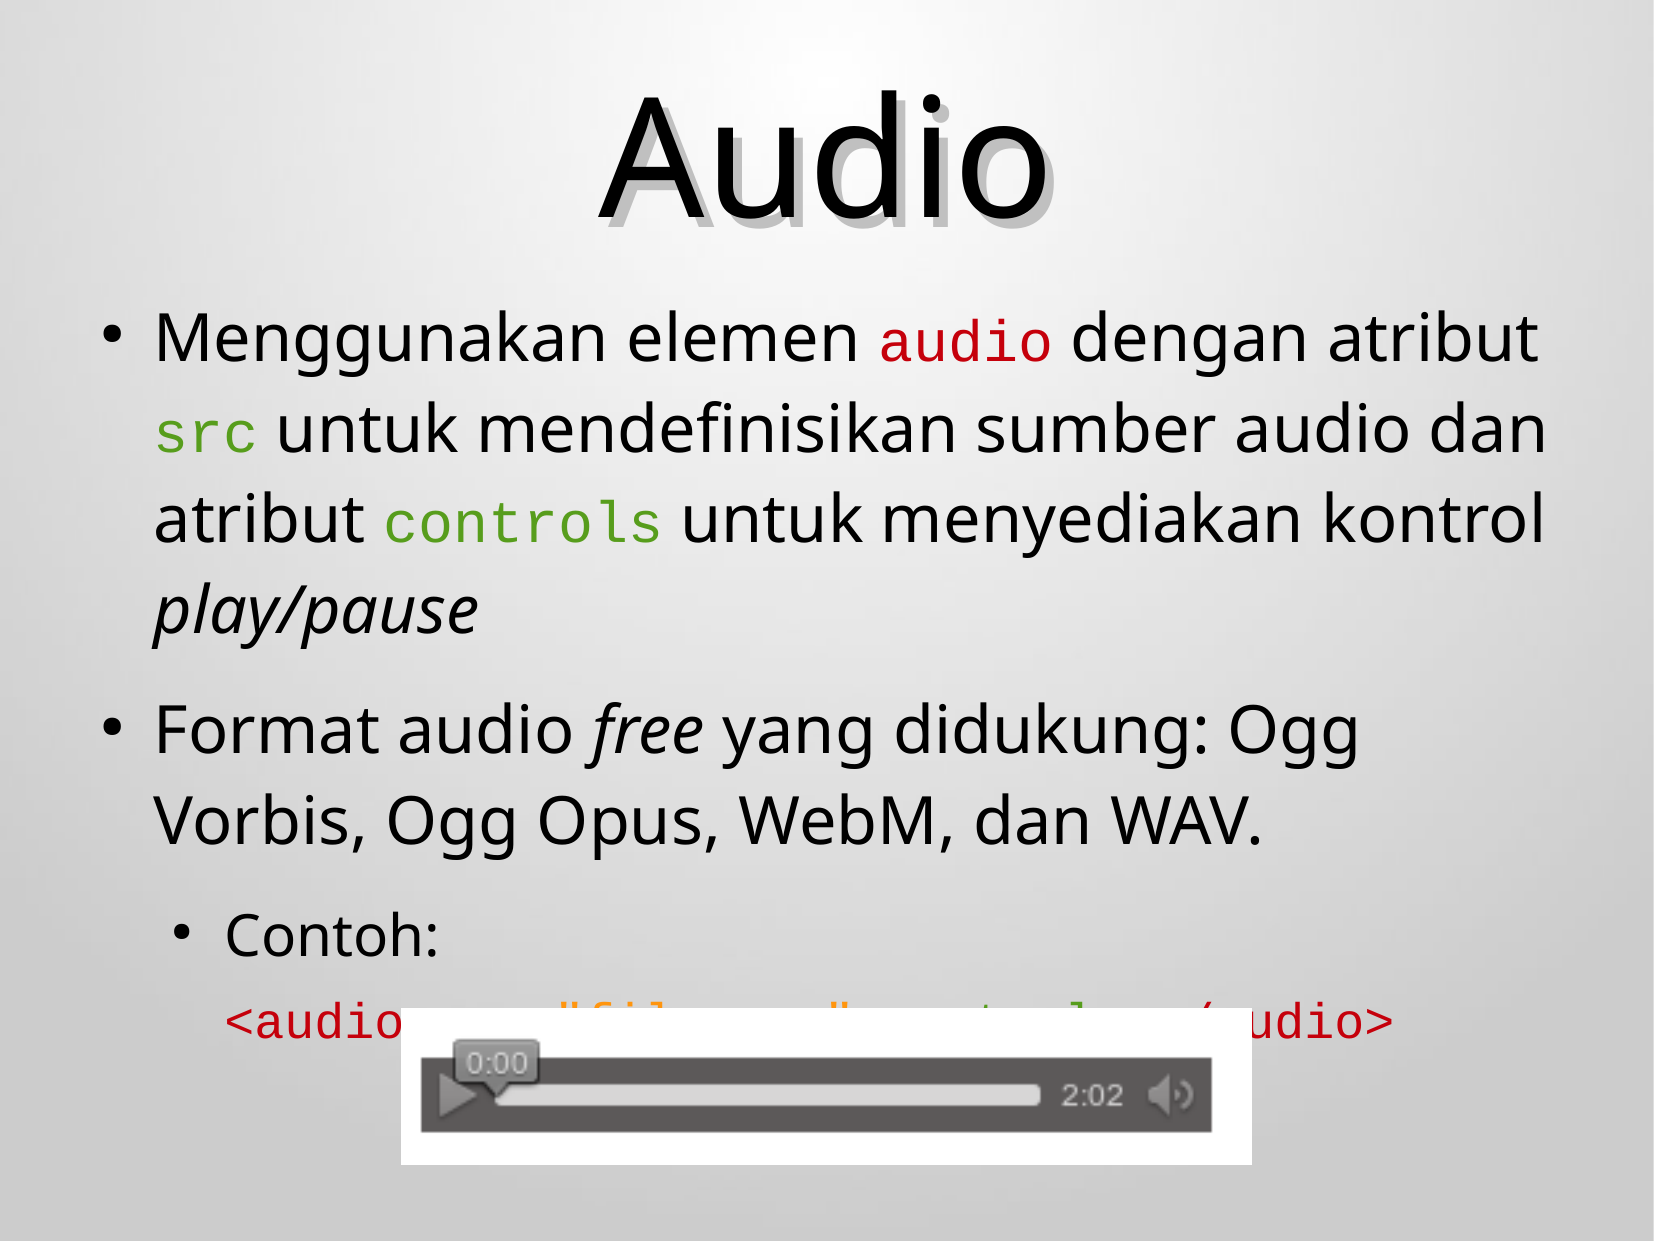

# Audio
Menggunakan elemen audio dengan atribut src untuk mendefinisikan sumber audio dan atribut controls untuk menyediakan kontrol play/pause
Format audio free yang didukung: Ogg Vorbis, Ogg Opus, WebM, dan WAV.
Contoh:
<audio src="file.ogg" controls></audio>